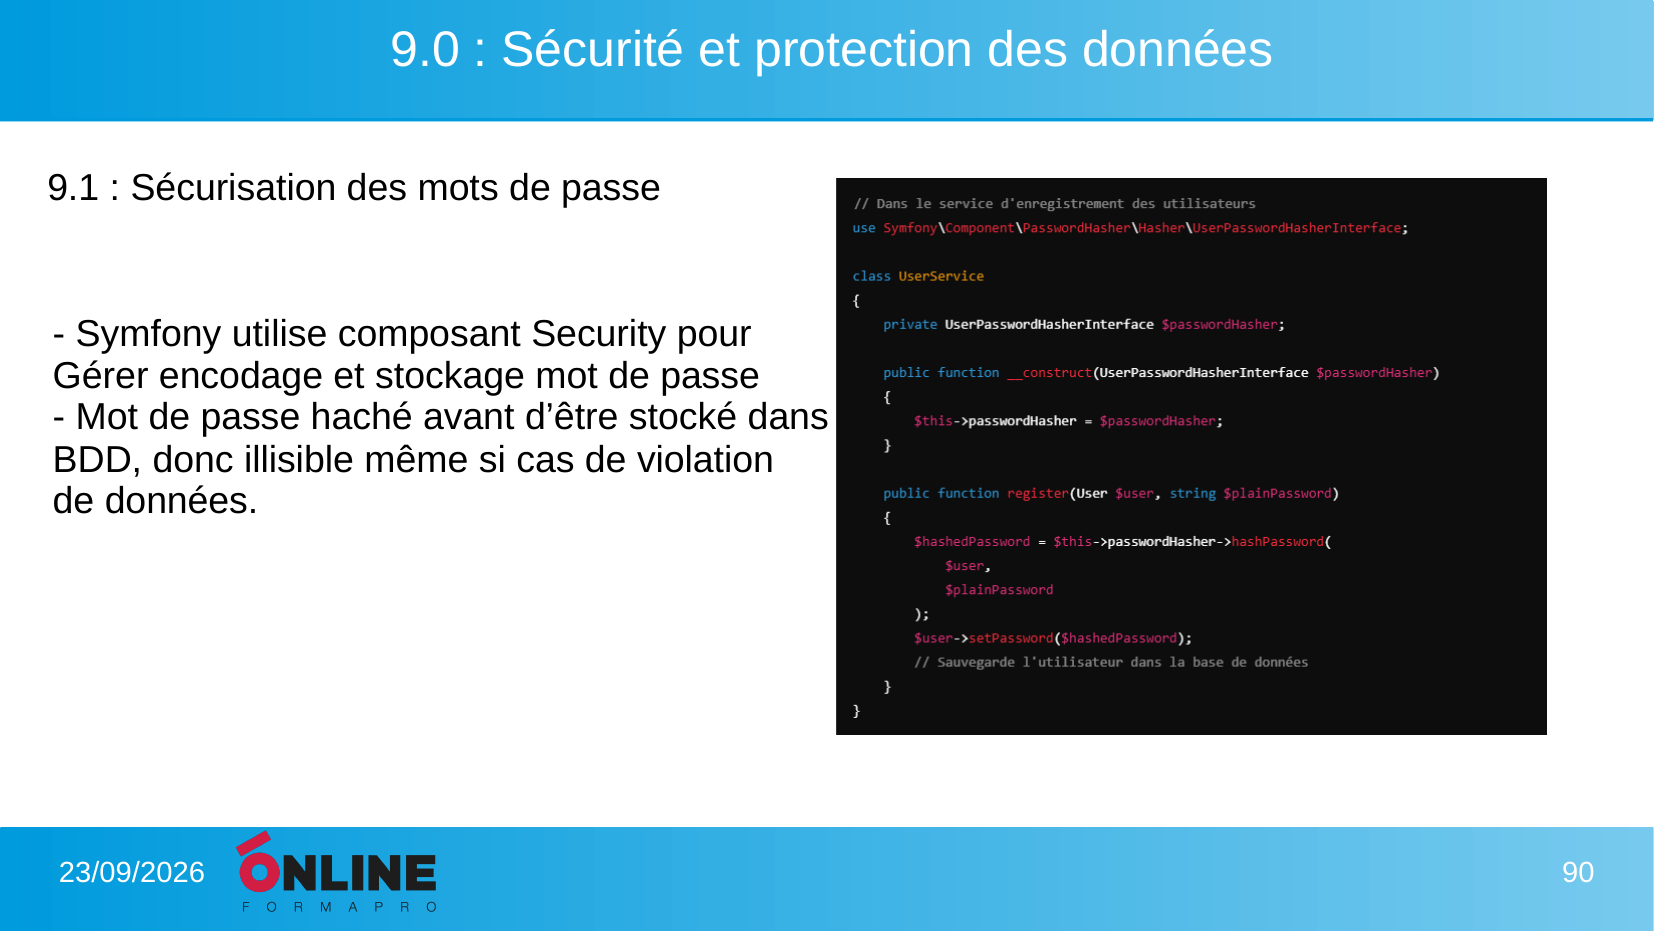

# 9.0 : Sécurité et protection des données
9.1 : Sécurisation des mots de passe
- Symfony utilise composant Security pour
Gérer encodage et stockage mot de passe
- Mot de passe haché avant d’être stocké dans
BDD, donc illisible même si cas de violation
de données.
90